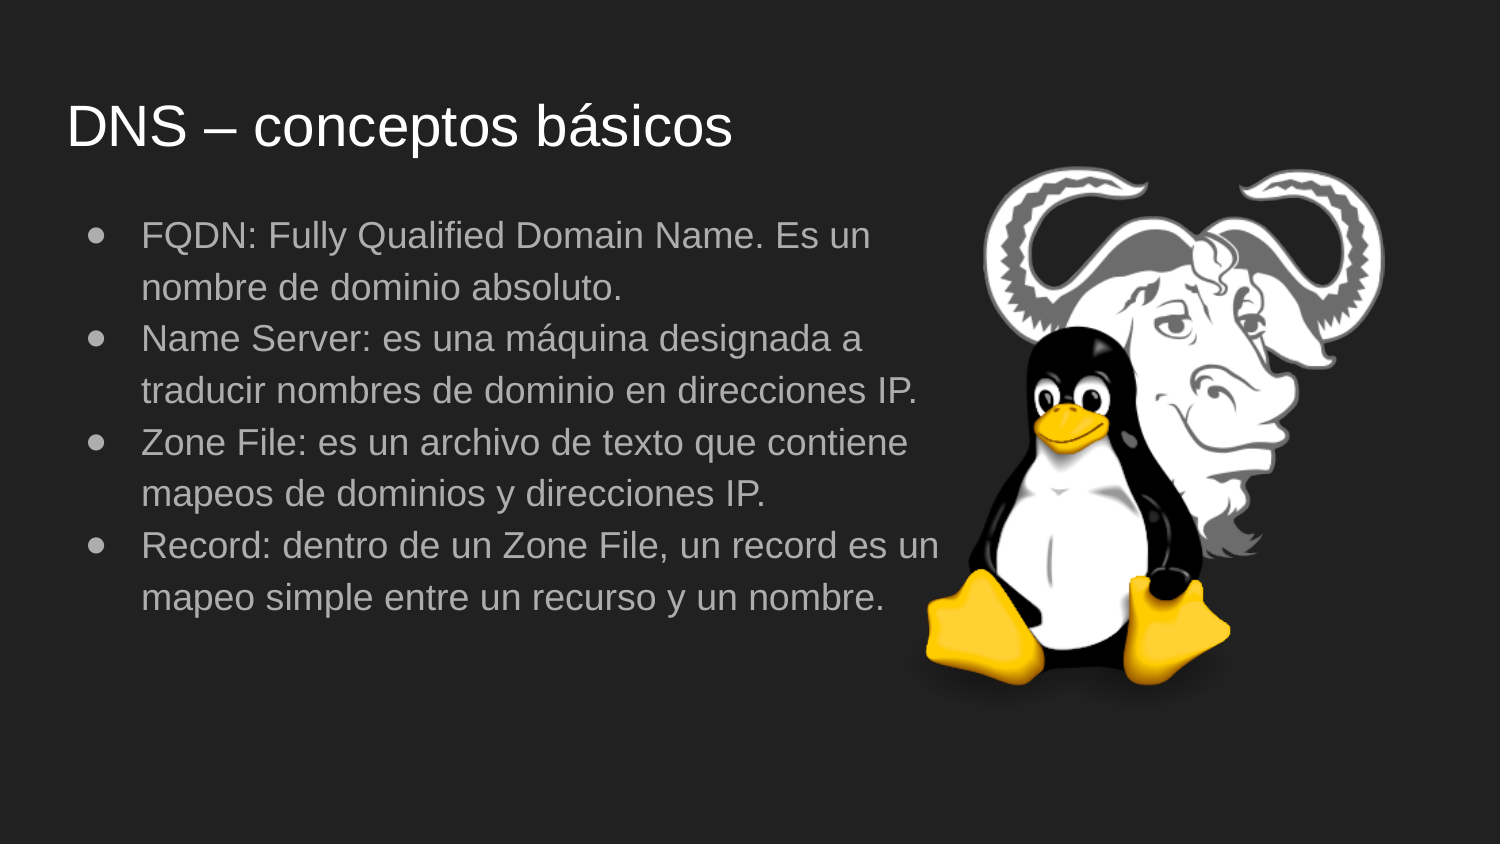

# DNS – conceptos básicos
FQDN: Fully Qualified Domain Name. Es un nombre de dominio absoluto.
Name Server: es una máquina designada a traducir nombres de dominio en direcciones IP.
Zone File: es un archivo de texto que contiene mapeos de dominios y direcciones IP.
Record: dentro de un Zone File, un record es un mapeo simple entre un recurso y un nombre.